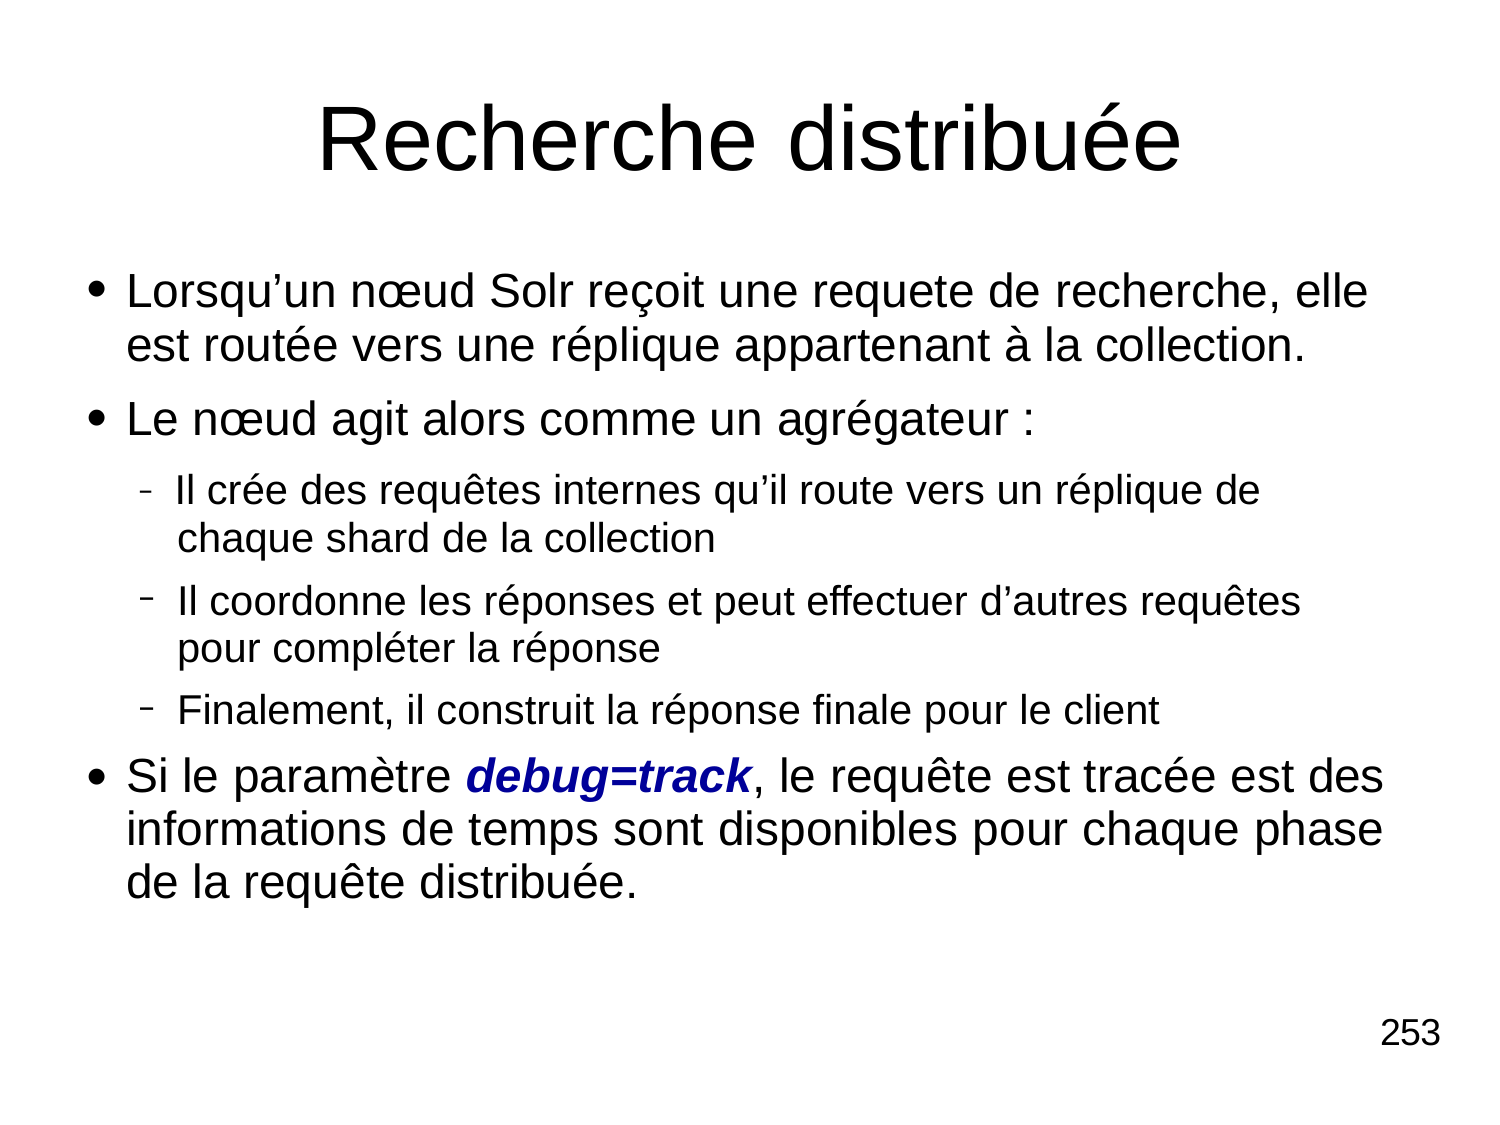

# Recherche	distribuée
Lorsqu’un nœud Solr reçoit une requete de recherche, elle est routée vers une réplique appartenant à la collection.
Le nœud agit alors comme un agrégateur :
●
●
– Il crée des requêtes internes qu’il route vers un réplique de chaque shard de la collection
Il coordonne les réponses et peut effectuer d’autres requêtes pour compléter la réponse
Finalement, il construit la réponse finale pour le client
–
–
Si le paramètre debug=track, le requête est tracée est des informations de temps sont disponibles pour chaque phase de la requête distribuée.
●
253